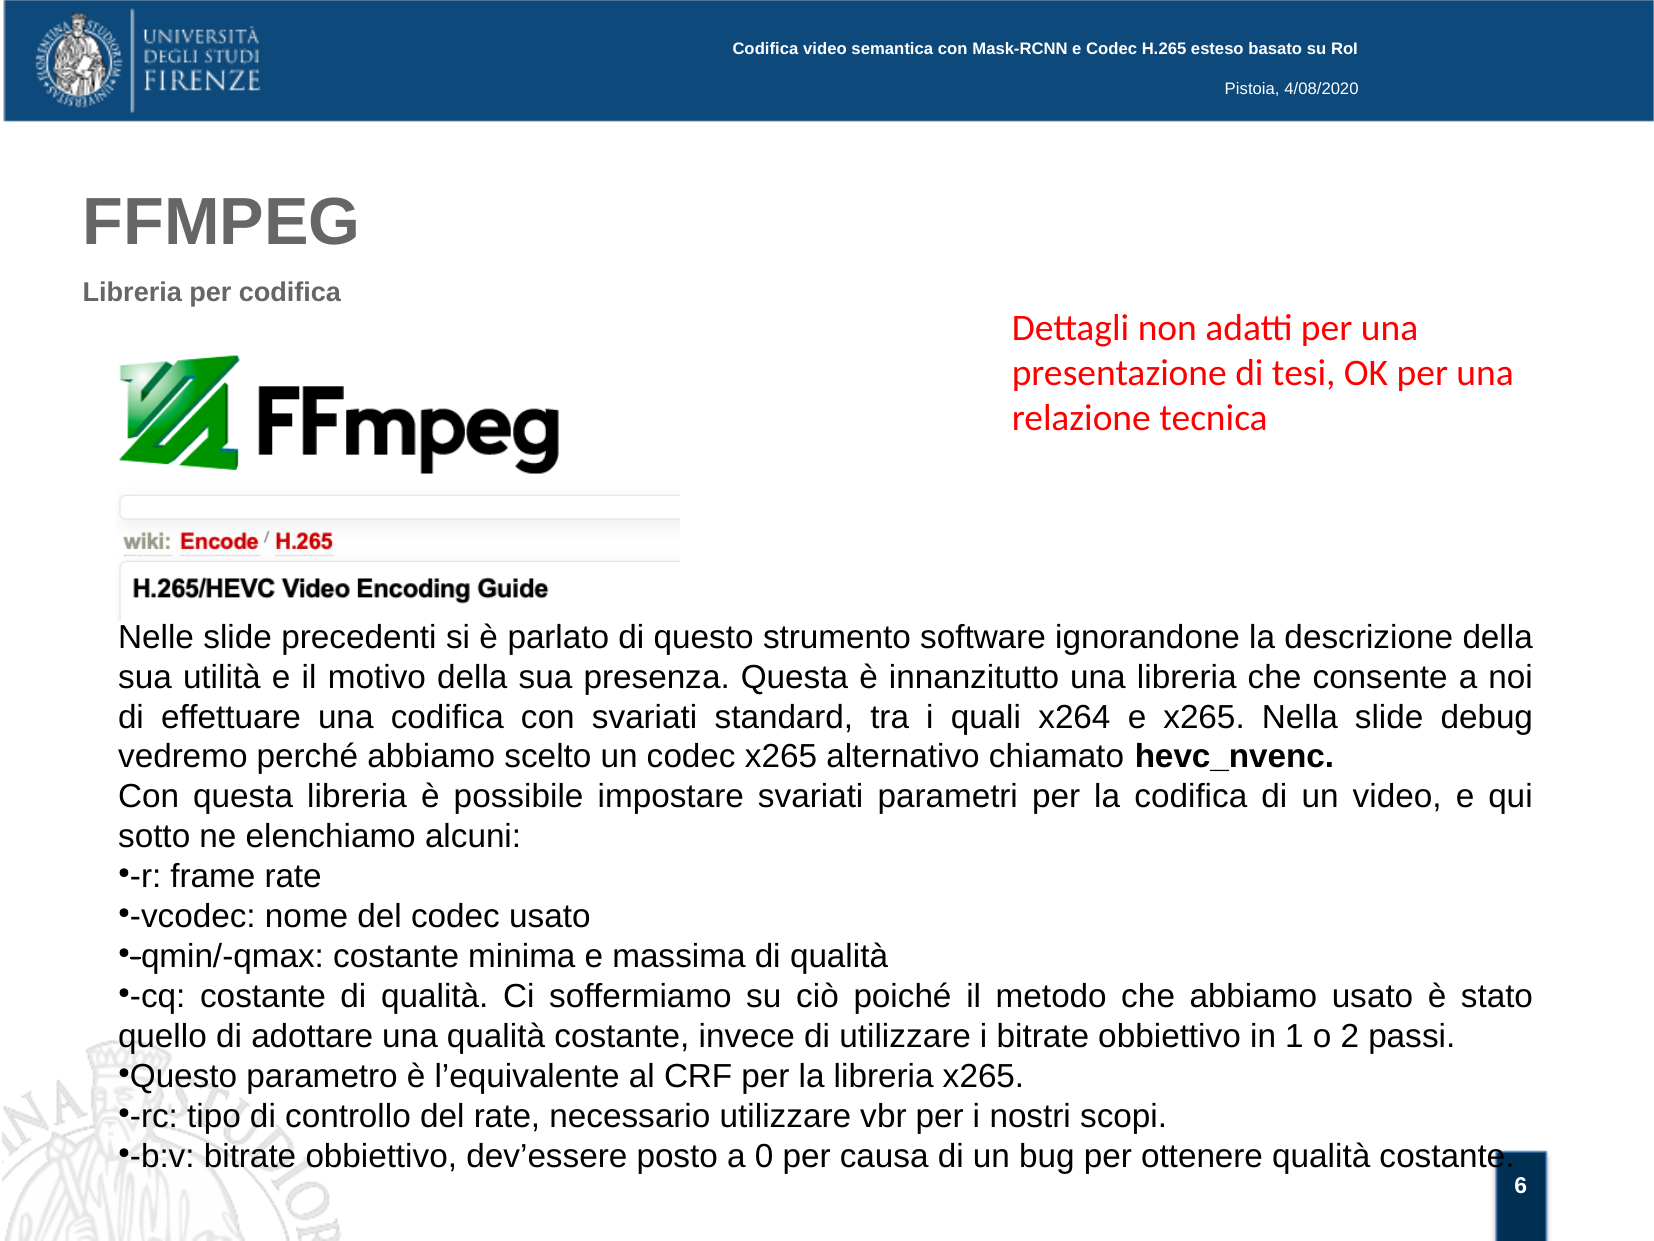

Codifica video semantica con Mask-RCNN e Codec H.265 esteso basato su RoI
Pistoia, 4/08/2020
FFMPEG
Libreria per codifica
Dettagli non adatti per una presentazione di tesi, OK per una relazione tecnica
Nelle slide precedenti si è parlato di questo strumento software ignorandone la descrizione della sua utilità e il motivo della sua presenza. Questa è innanzitutto una libreria che consente a noi di effettuare una codifica con svariati standard, tra i quali x264 e x265. Nella slide debug vedremo perché abbiamo scelto un codec x265 alternativo chiamato hevc_nvenc.
Con questa libreria è possibile impostare svariati parametri per la codifica di un video, e qui sotto ne elenchiamo alcuni:
-r: frame rate
-vcodec: nome del codec usato
-qmin/-qmax: costante minima e massima di qualità
-cq: costante di qualità. Ci soffermiamo su ciò poiché il metodo che abbiamo usato è stato quello di adottare una qualità costante, invece di utilizzare i bitrate obbiettivo in 1 o 2 passi.
Questo parametro è l’equivalente al CRF per la libreria x265.
-rc: tipo di controllo del rate, necessario utilizzare vbr per i nostri scopi.
-b:v: bitrate obbiettivo, dev’essere posto a 0 per causa di un bug per ottenere qualità costante.
6